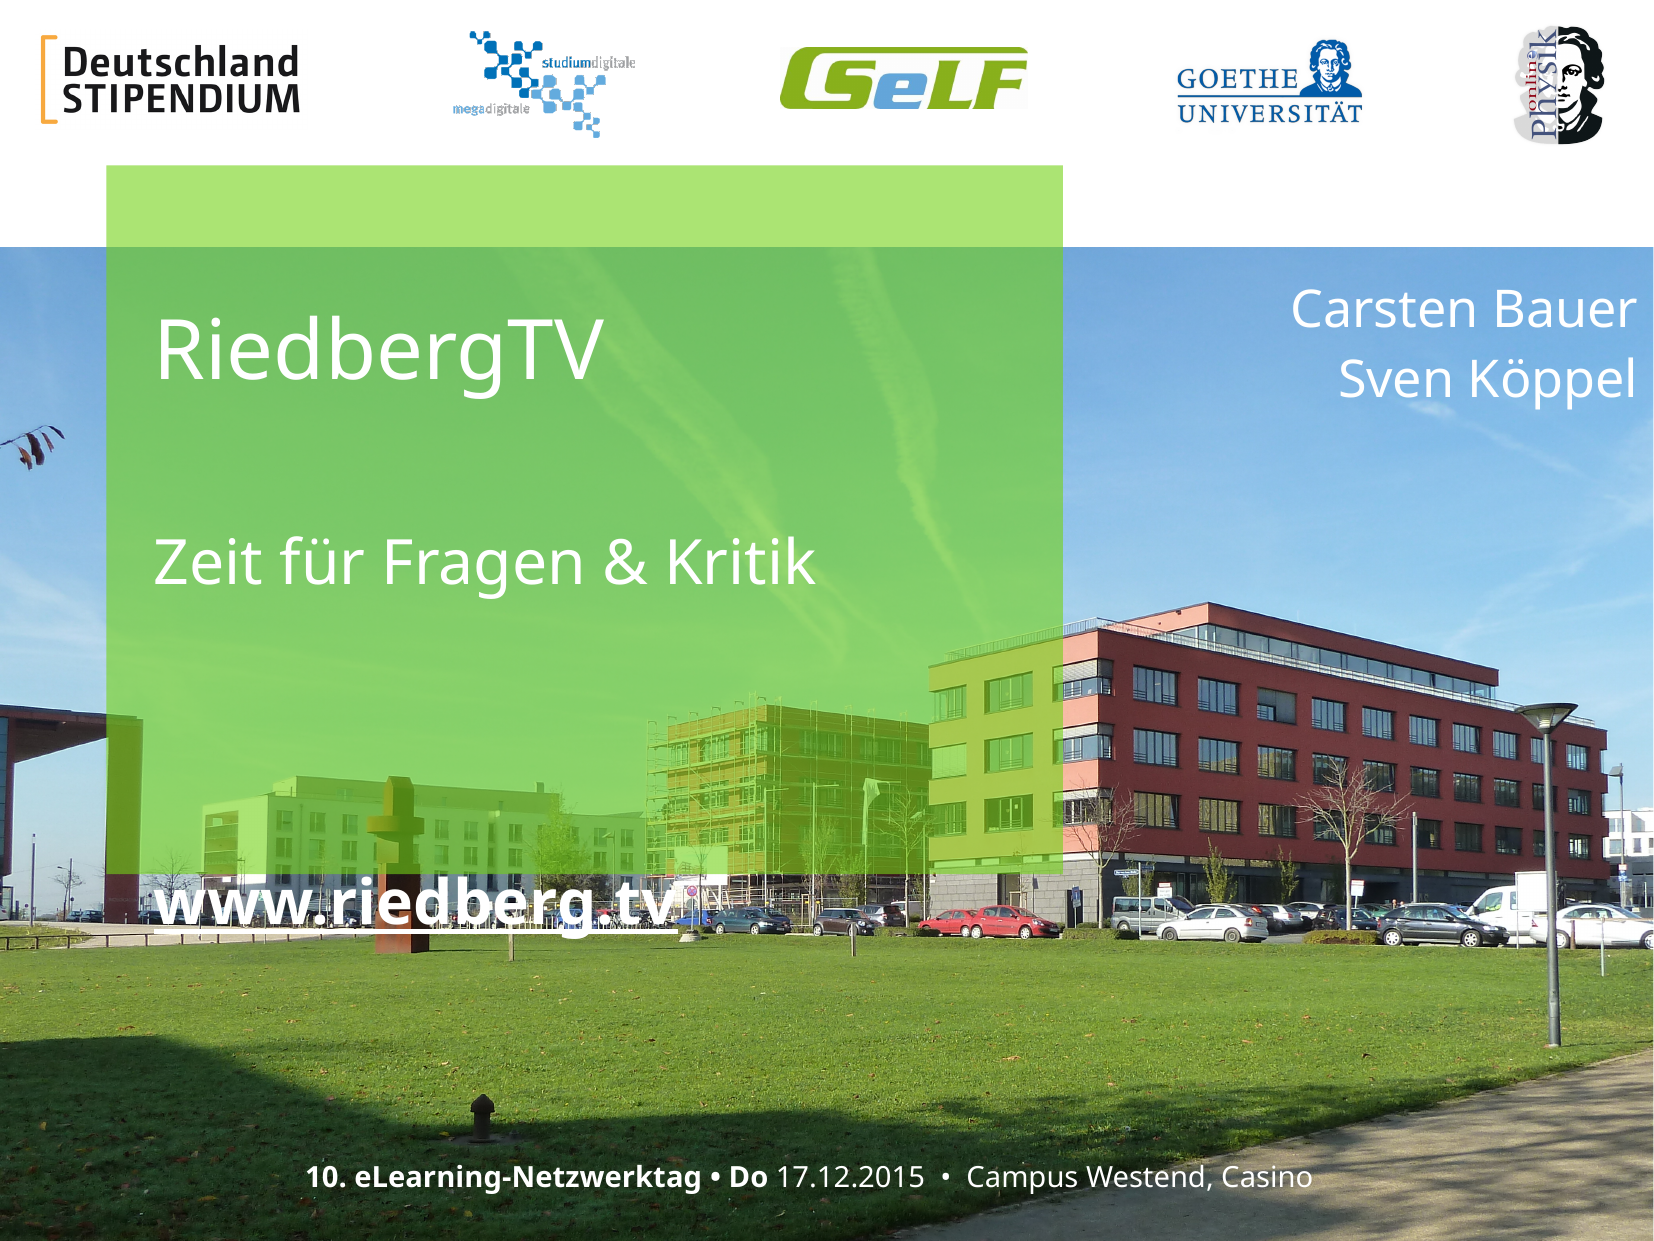

RiedbergTV
Zeit für Fragen & Kritik
www.riedberg.tv
Carsten Bauer
Sven Köppel
10. eLearning-Netzwerktag • Do 17.12.2015 • Campus Westend, Casino